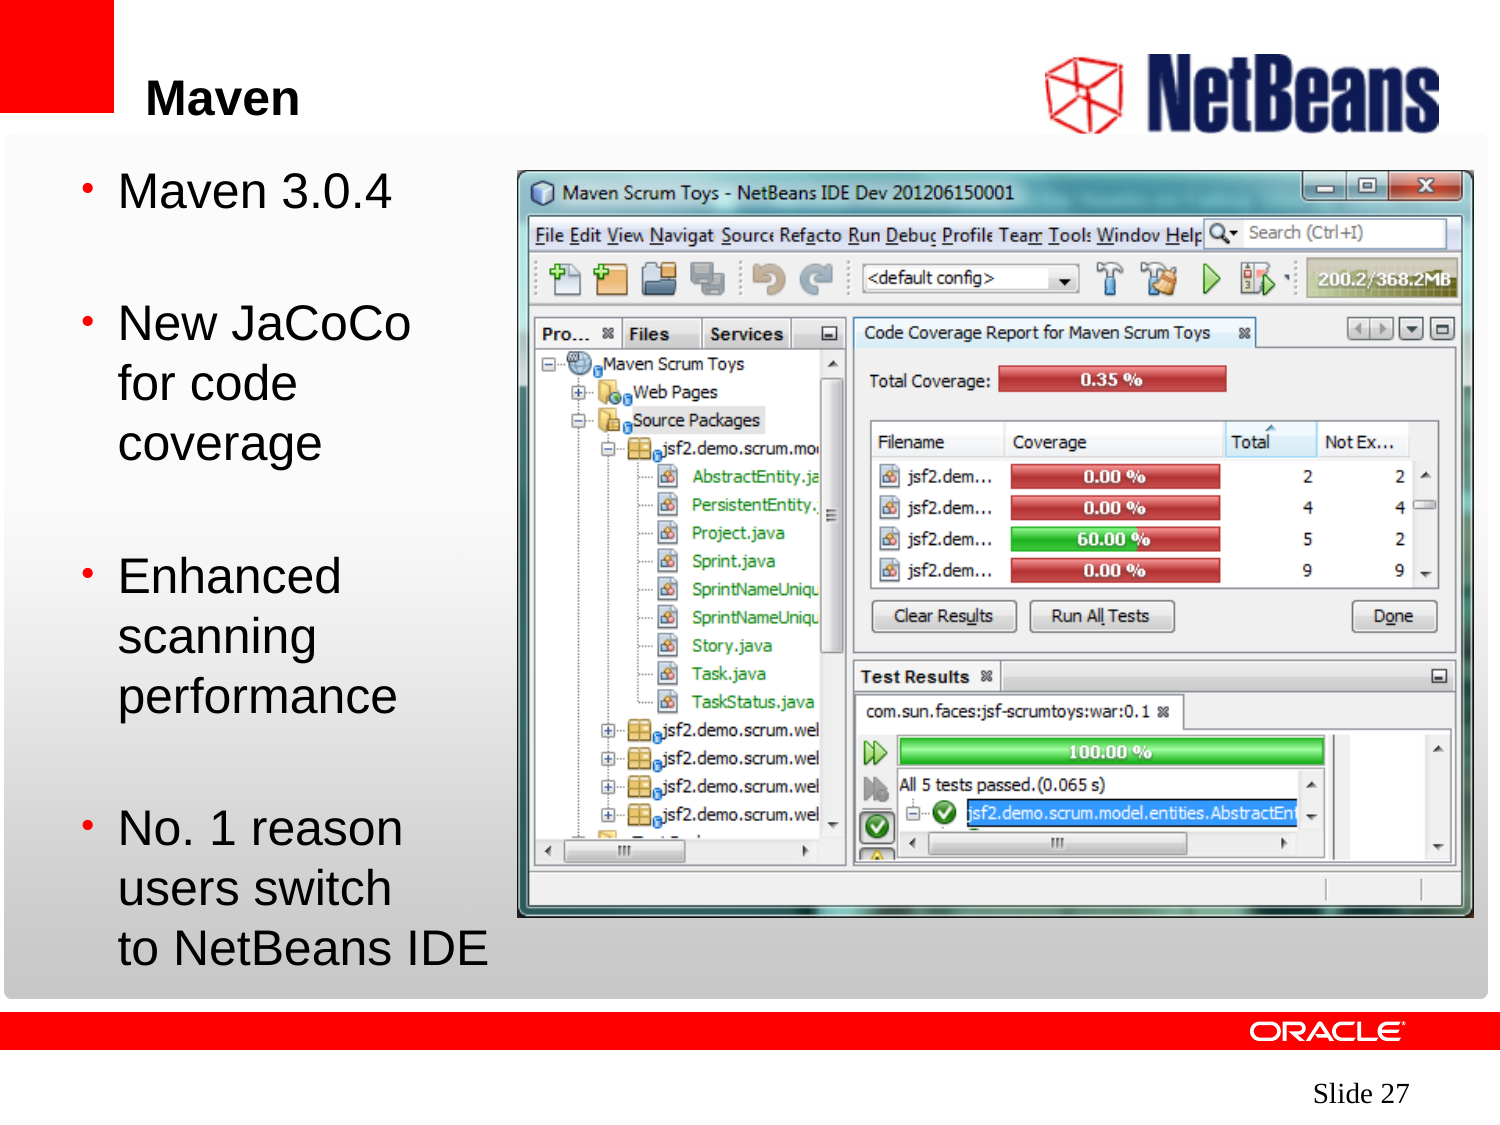

# Maven
Maven 3.0.4
New JaCoCo
for code
coverage
Enhanced
scanning
performance
No. 1 reason
users switch
to NetBeans IDE